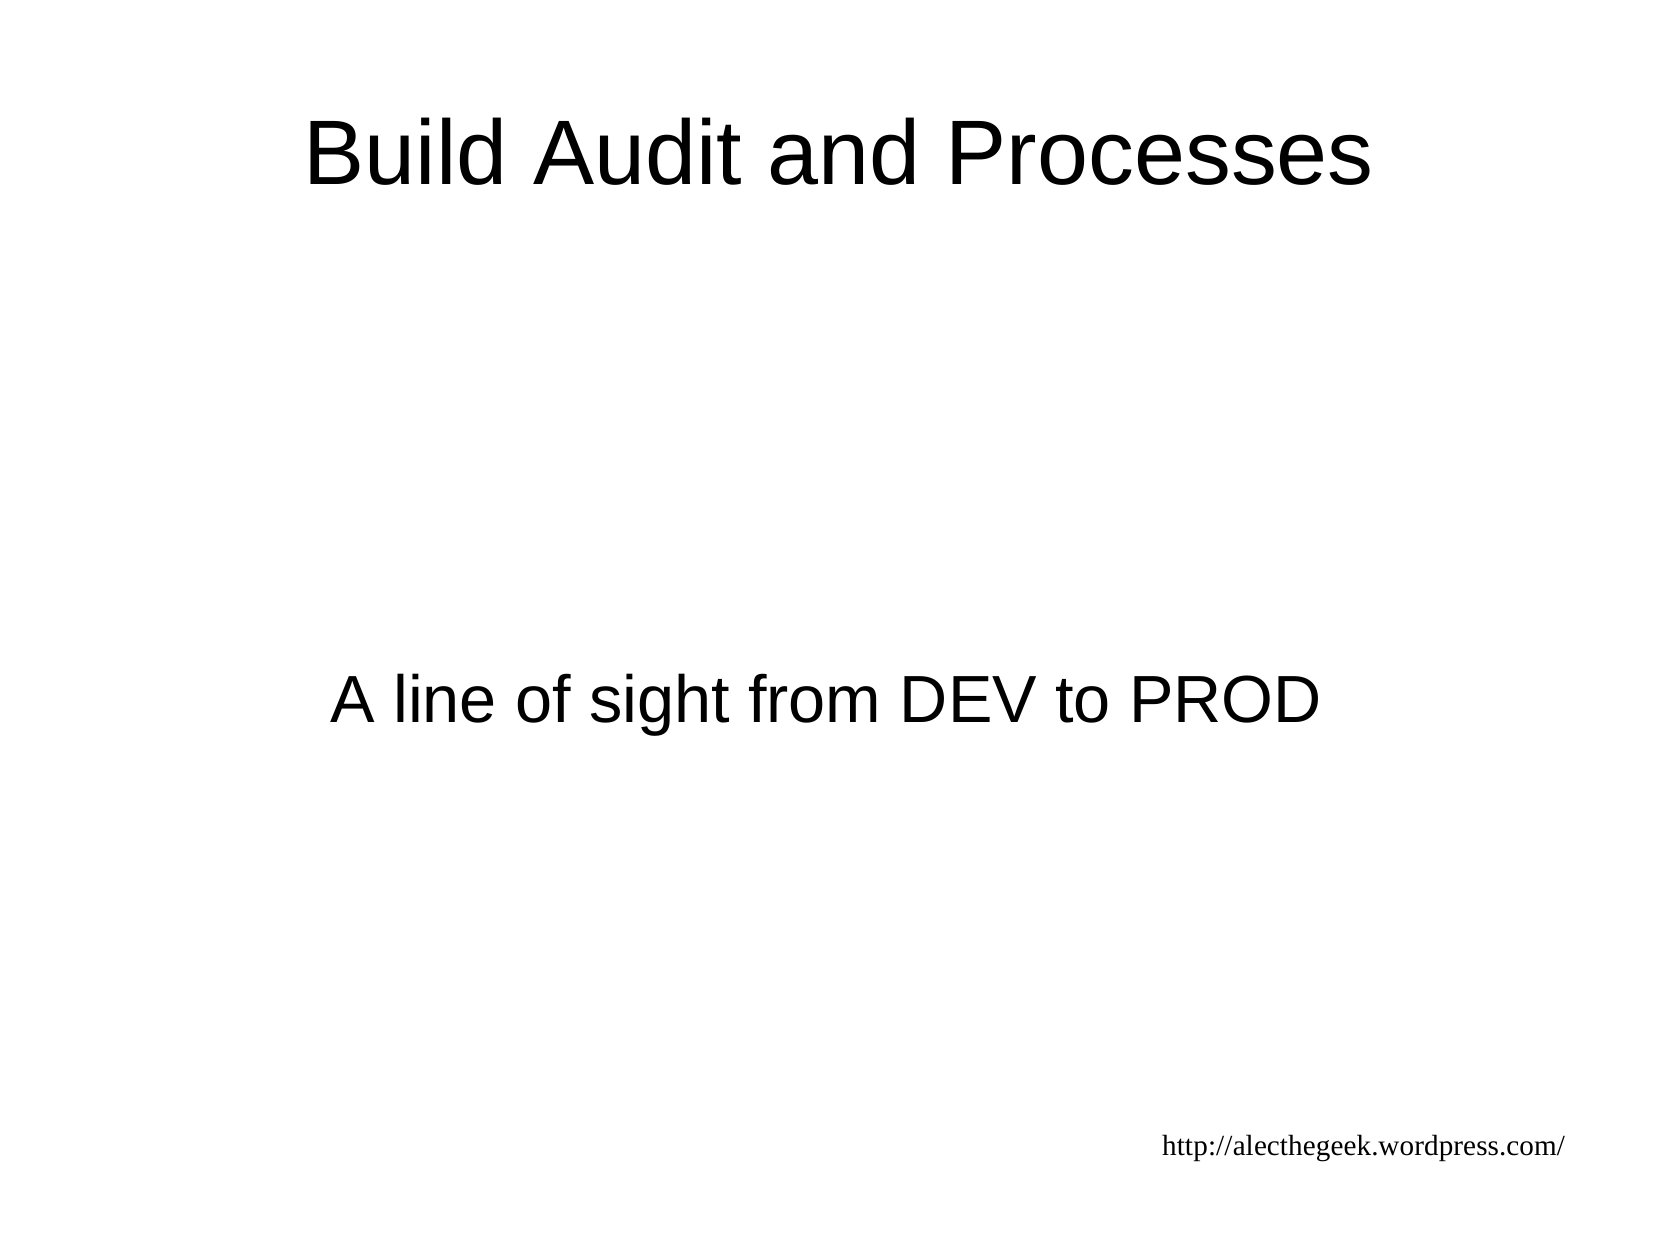

# Build Audit and Processes
A line of sight from DEV to PROD
http://alecthegeek.wordpress.com/